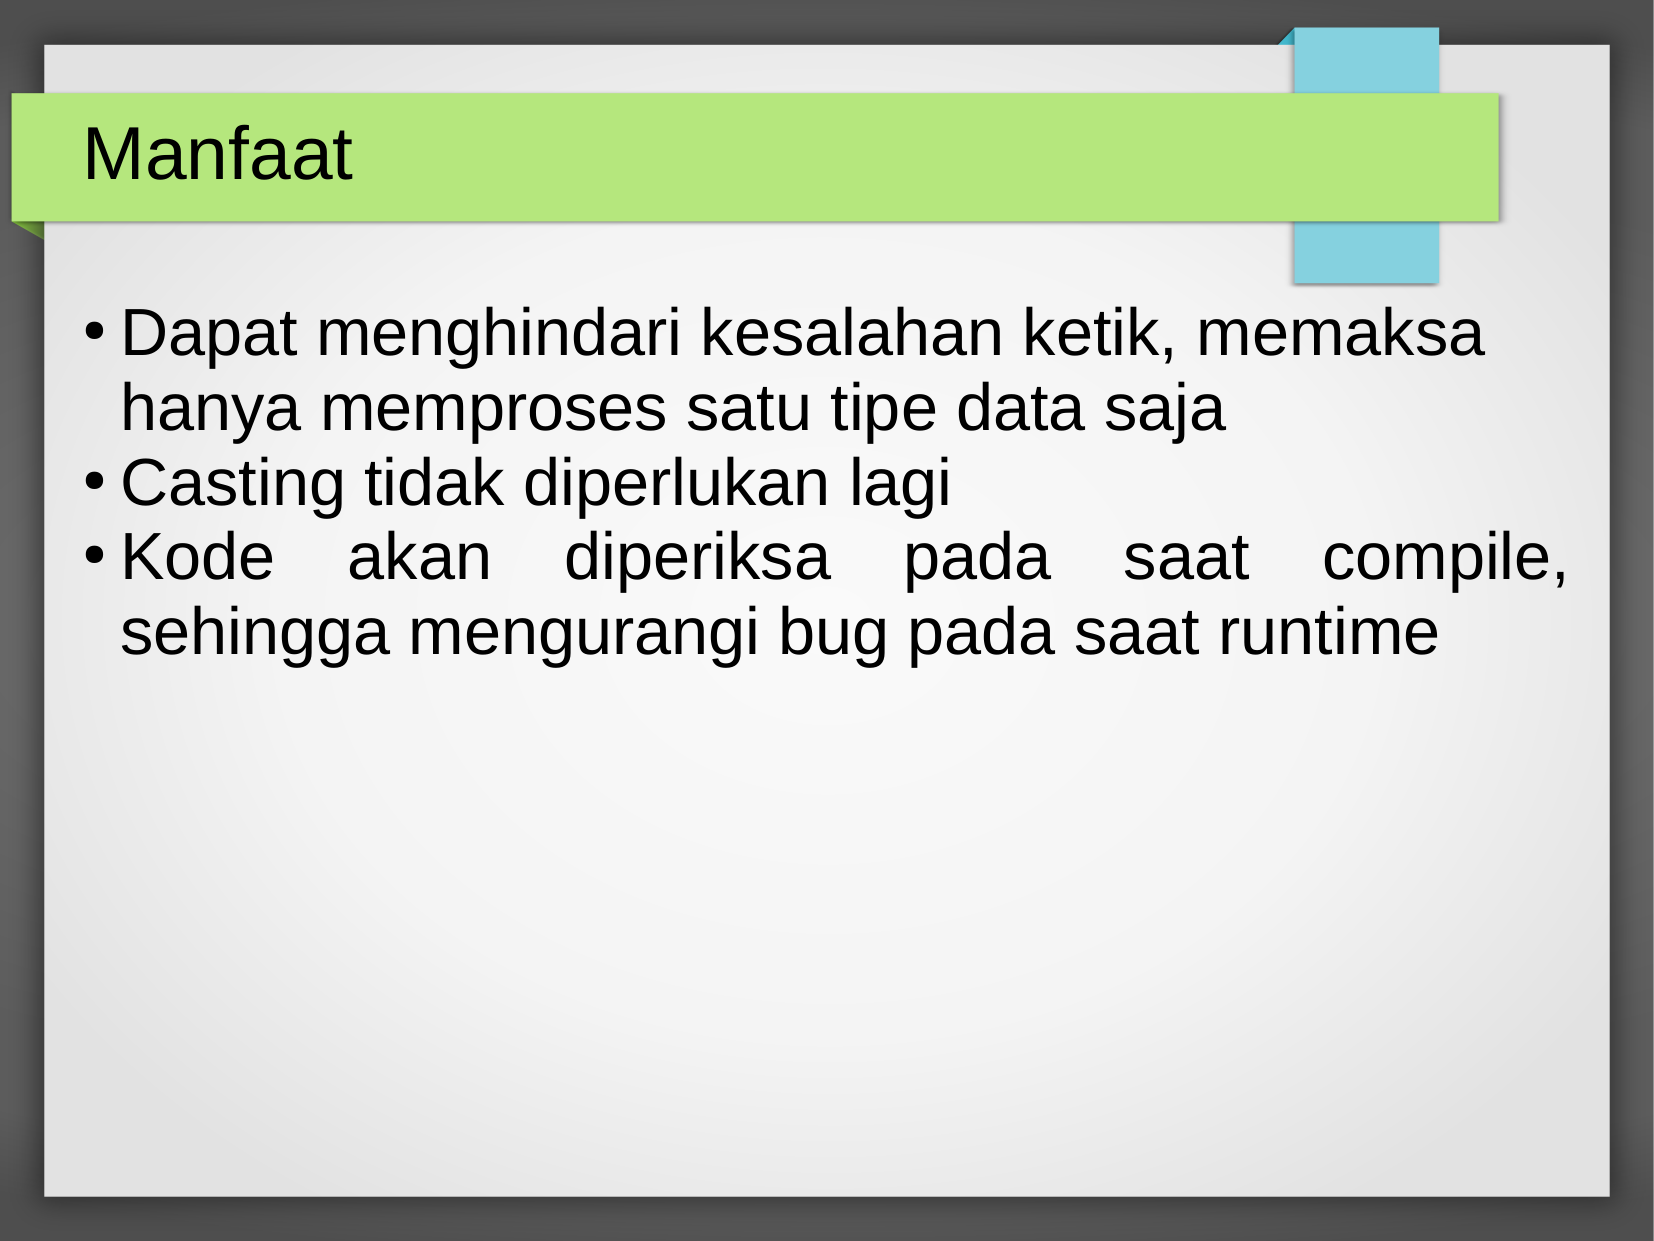

# Manfaat
Dapat menghindari kesalahan ketik, memaksa hanya memproses satu tipe data saja
Casting tidak diperlukan lagi
Kode akan diperiksa pada saat compile, sehingga mengurangi bug pada saat runtime